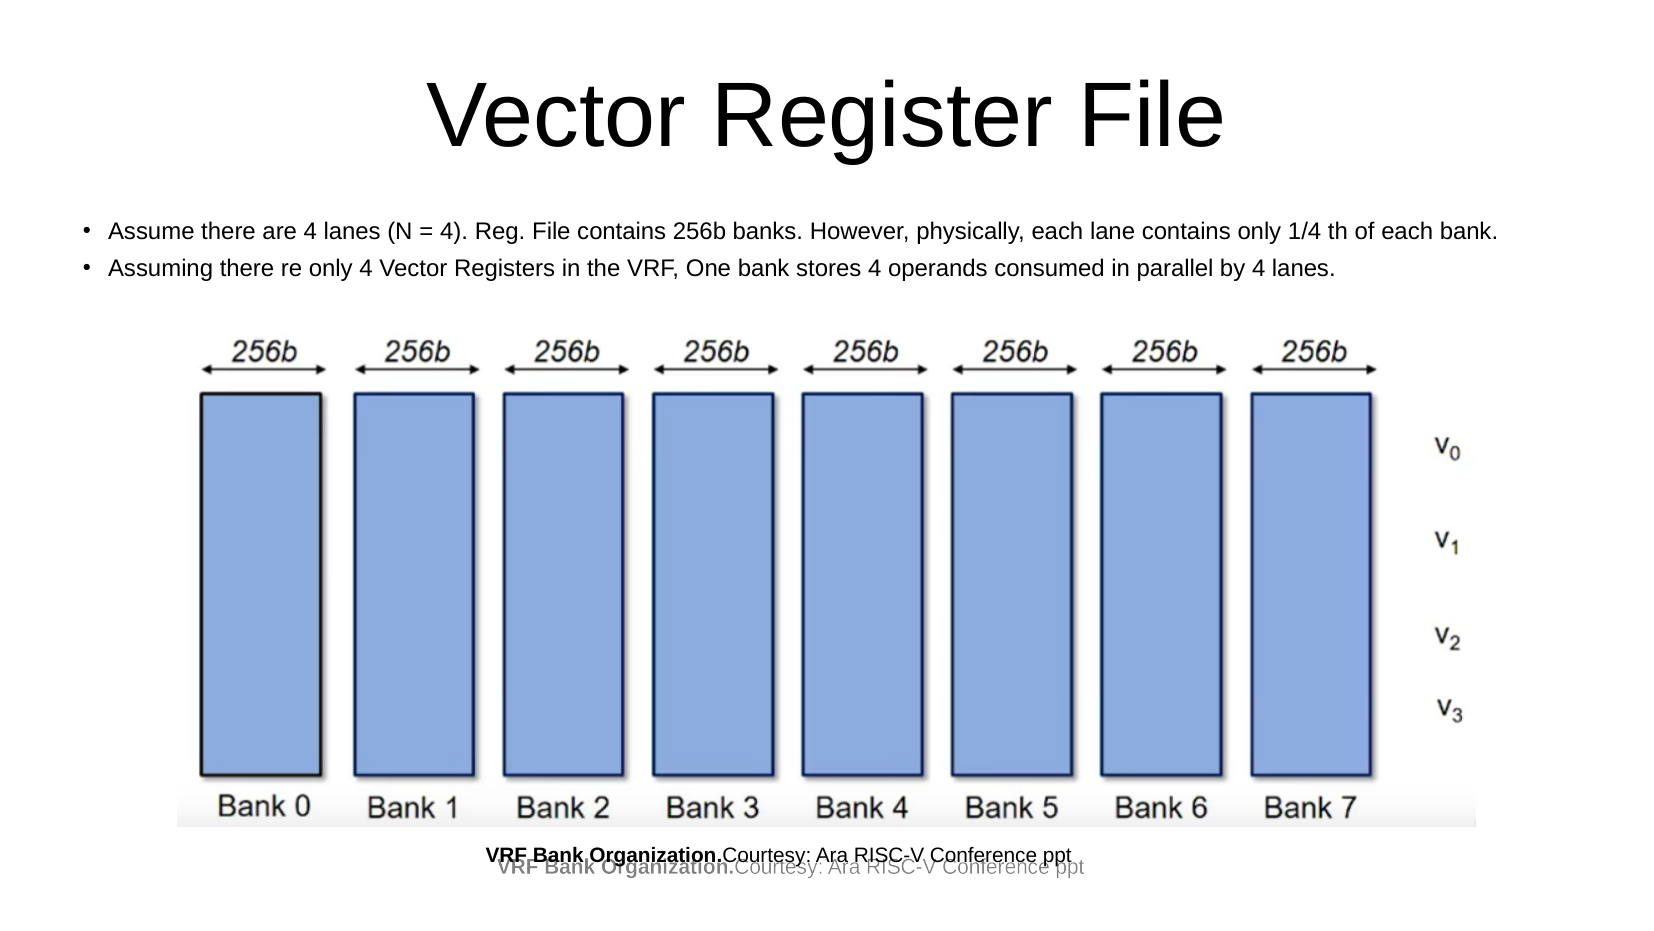

# Vector Register File
Assume there are 4 lanes (N = 4). Reg. File contains 256b banks. However, physically, each lane contains only 1/4 th of each bank.
Assuming there re only 4 Vector Registers in the VRF, One bank stores 4 operands consumed in parallel by 4 lanes.
VRF Bank Organization.Courtesy: Ara RISC-V Conference ppt